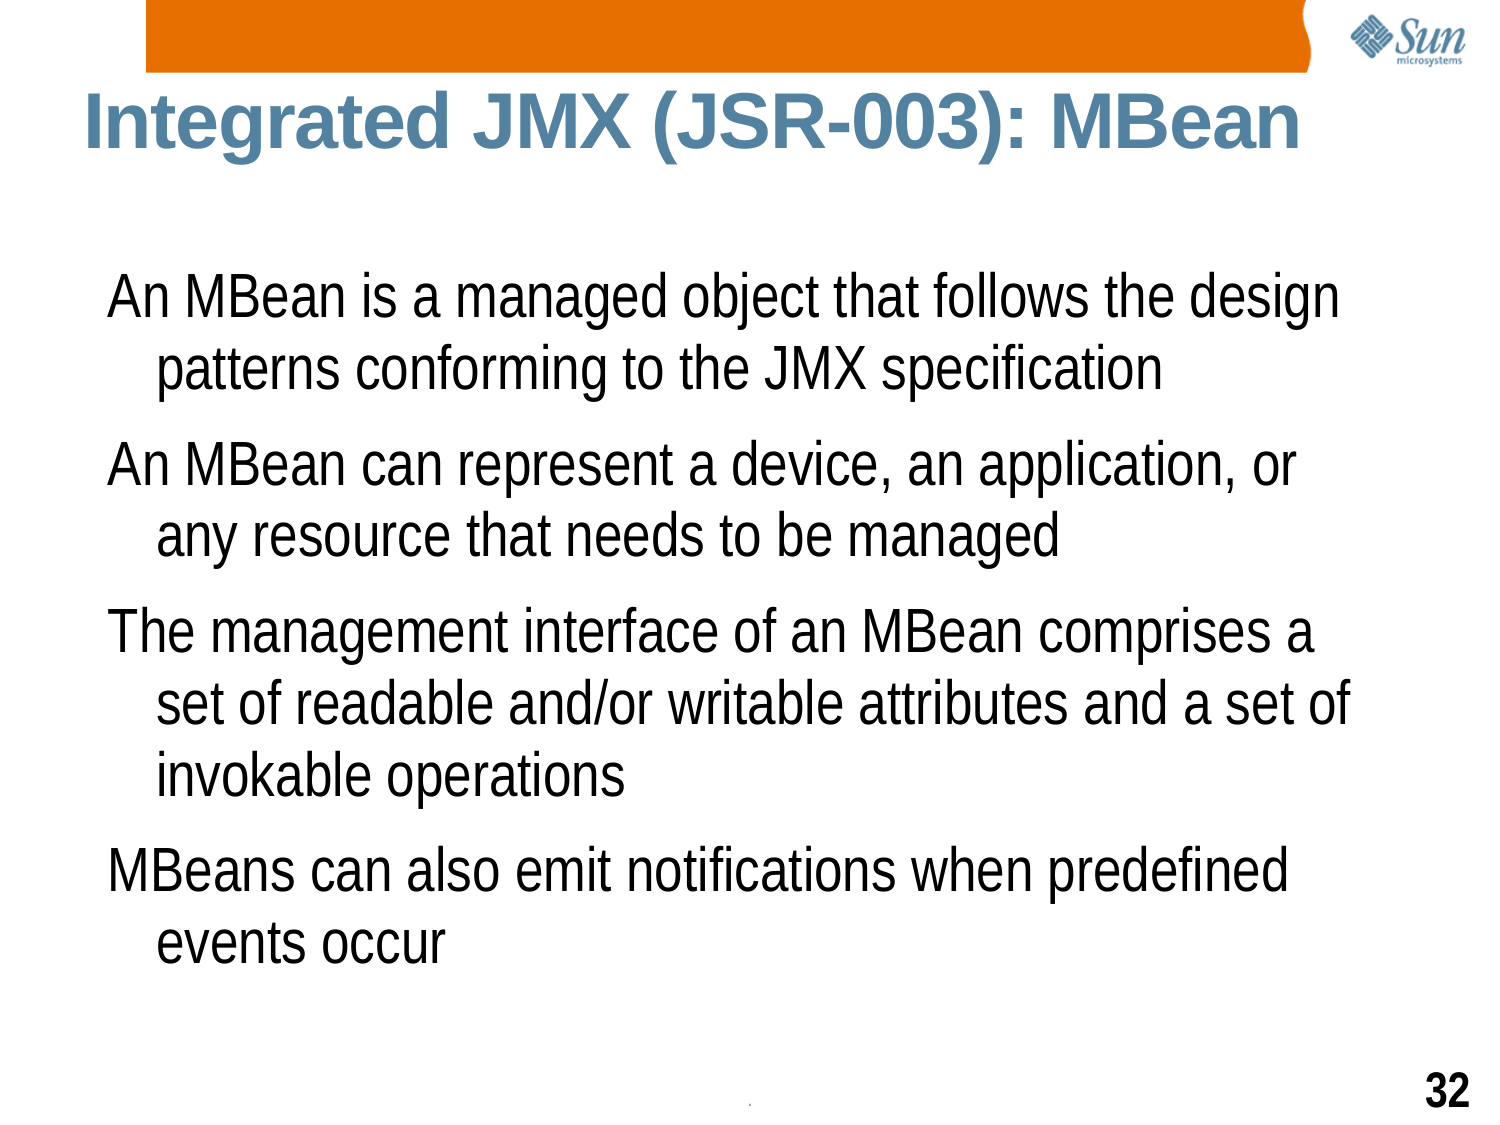

# Integrated JMX (JSR-003): MBean
An MBean is a managed object that follows the design patterns conforming to the JMX specification
An MBean can represent a device, an application, or any resource that needs to be managed
The management interface of an MBean comprises a set of readable and/or writable attributes and a set of invokable operations
MBeans can also emit notifications when predefined events occur